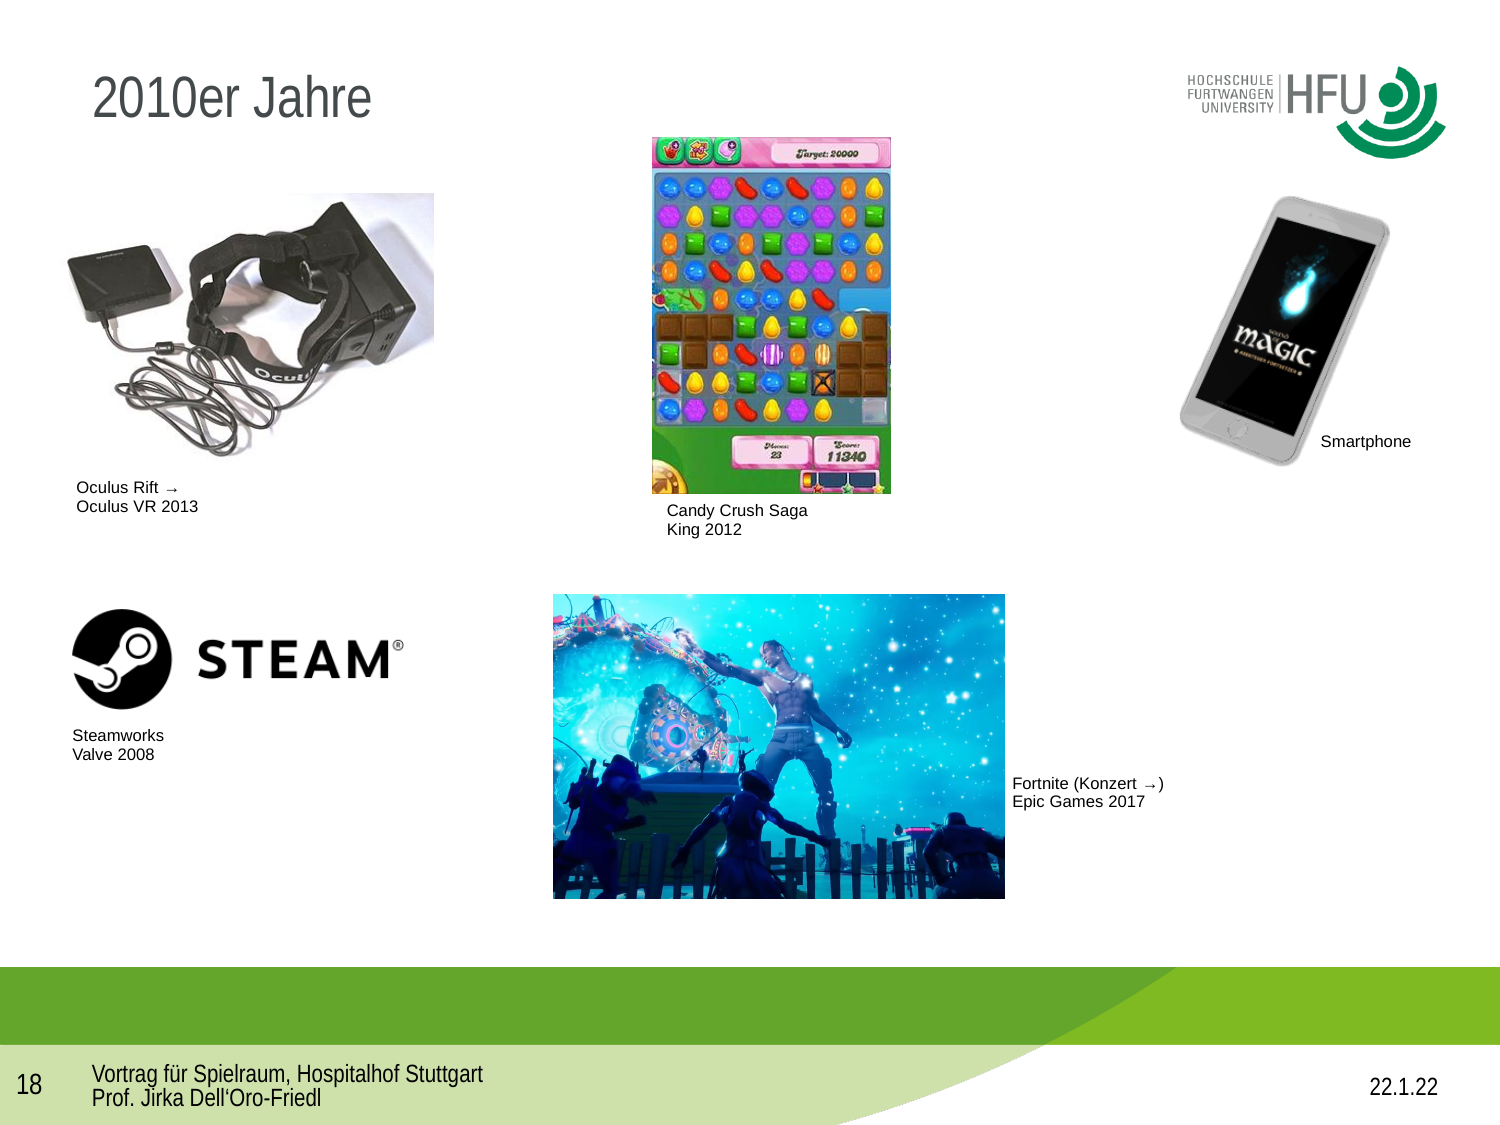

# 2010er Jahre
Smartphone
Oculus Rift →
Oculus VR 2013
Candy Crush Saga
King 2012
Steamworks
Valve 2008
Fortnite (Konzert →)
Epic Games 2017